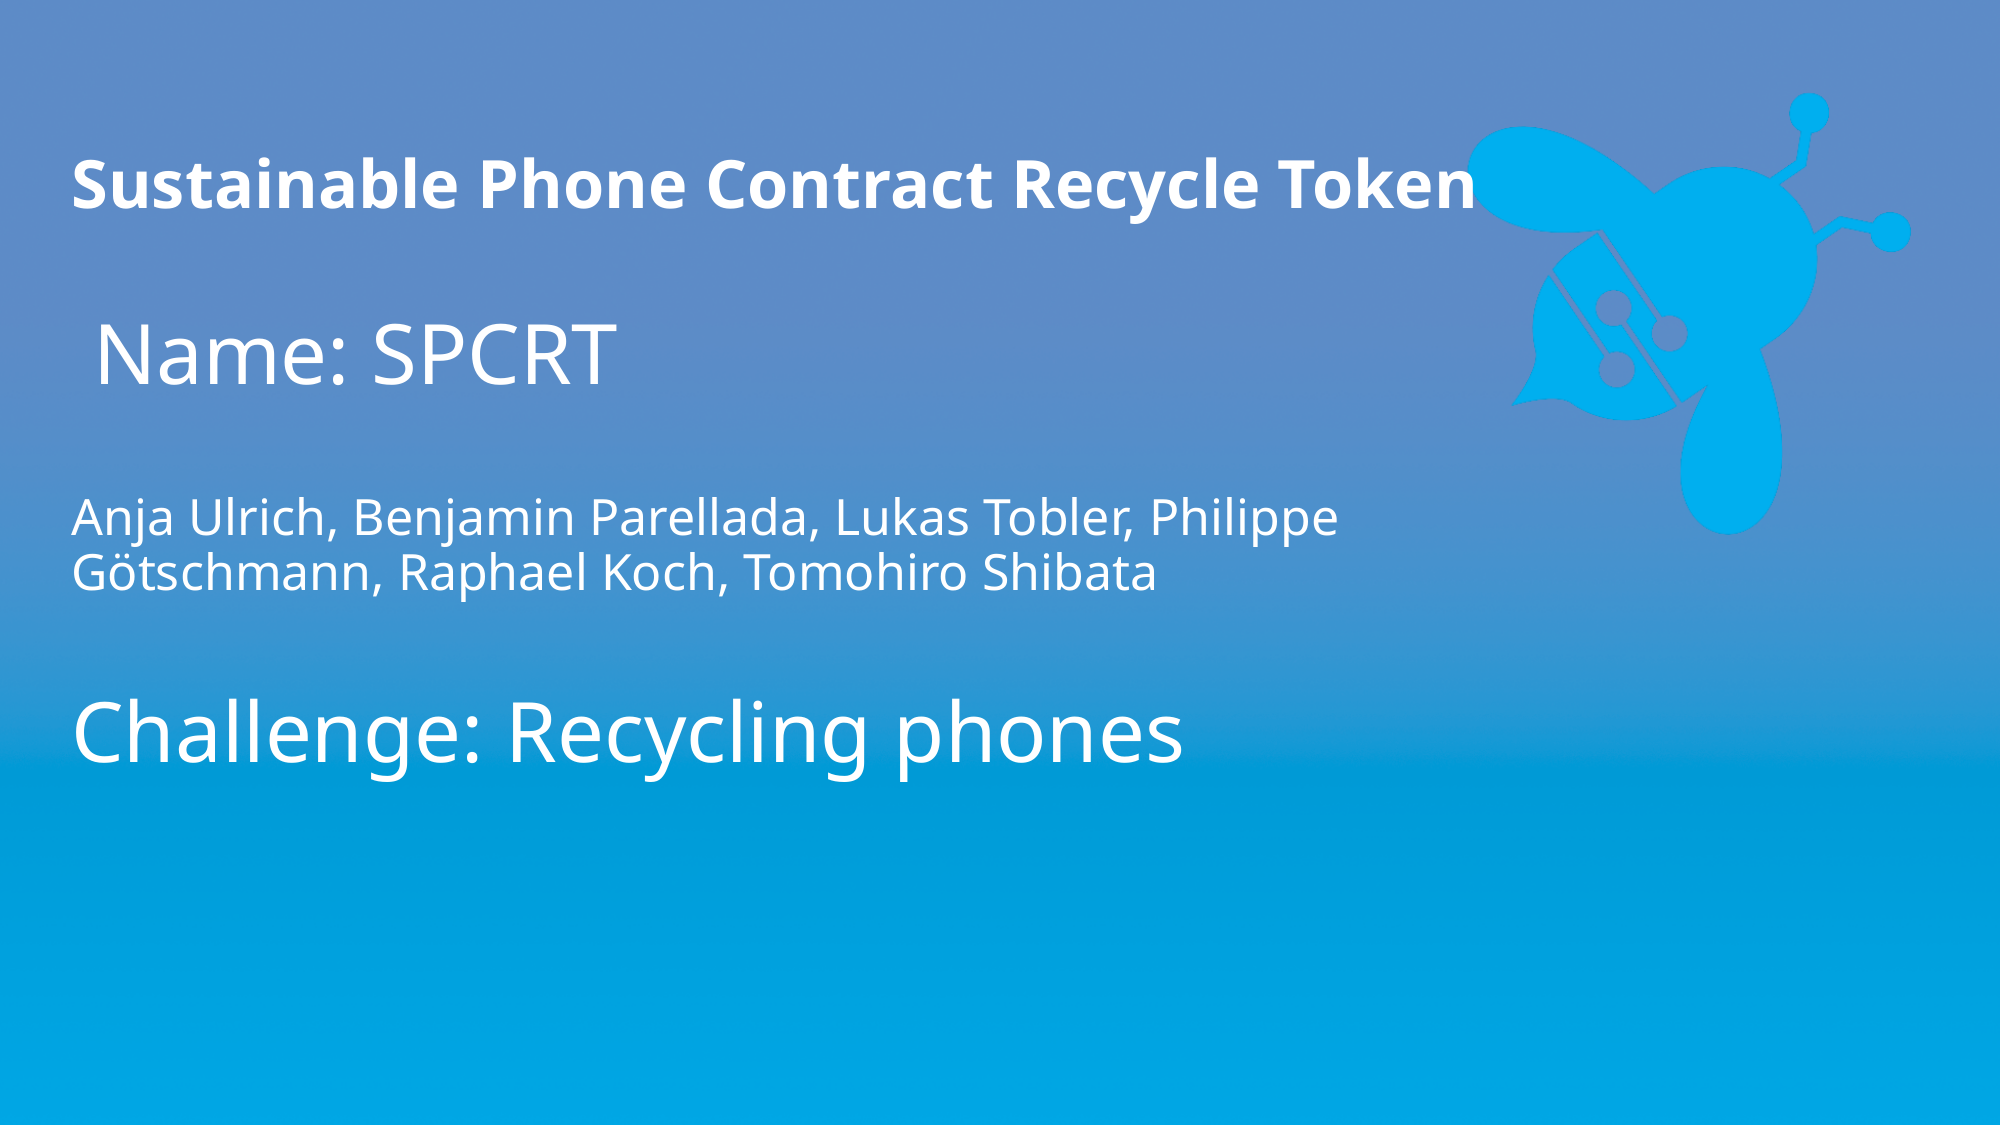

# Sustainable Phone Contract Recycle Token Name: SPCRT Anja Ulrich, Benjamin Parellada, Lukas Tobler, Philippe Götschmann, Raphael Koch, Tomohiro Shibata Challenge: Recycling phones